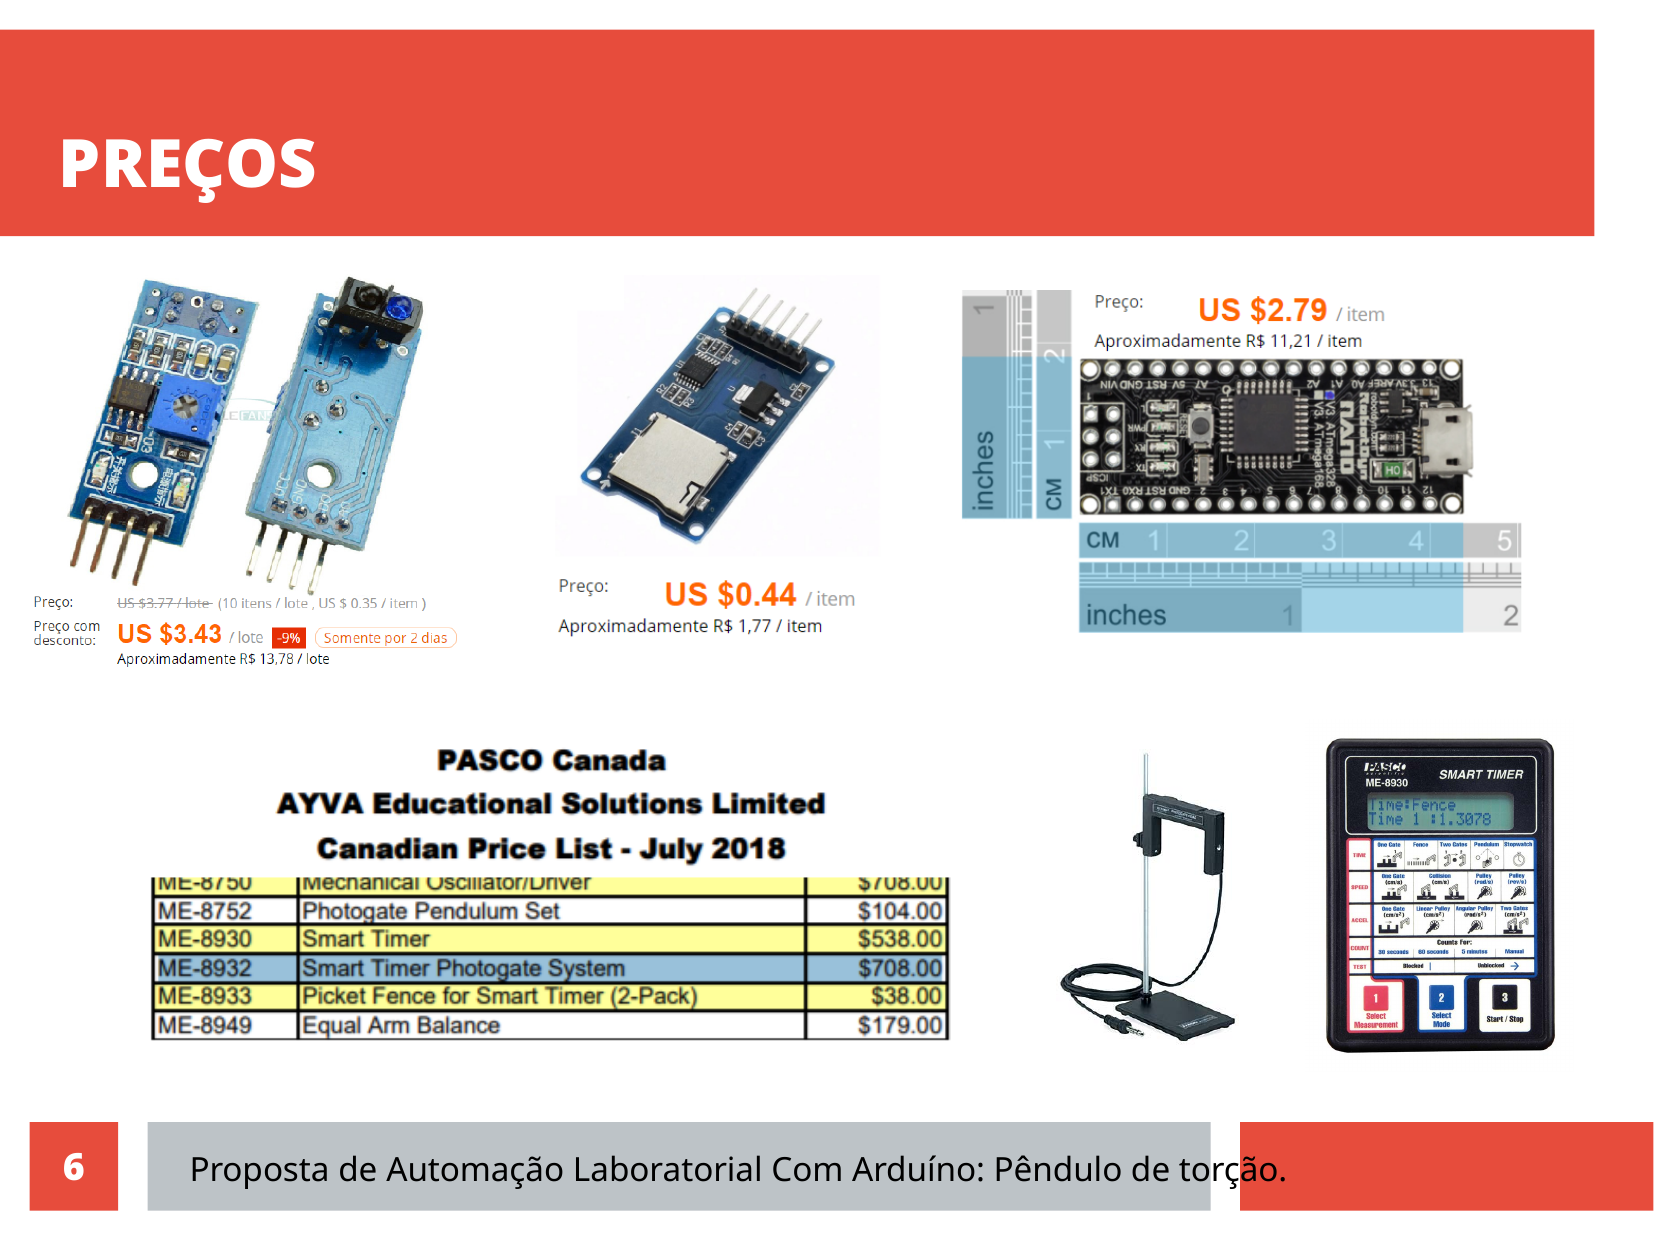

# PREÇOS
6
Proposta de Automação Laboratorial Com Arduíno: Pêndulo de torção.